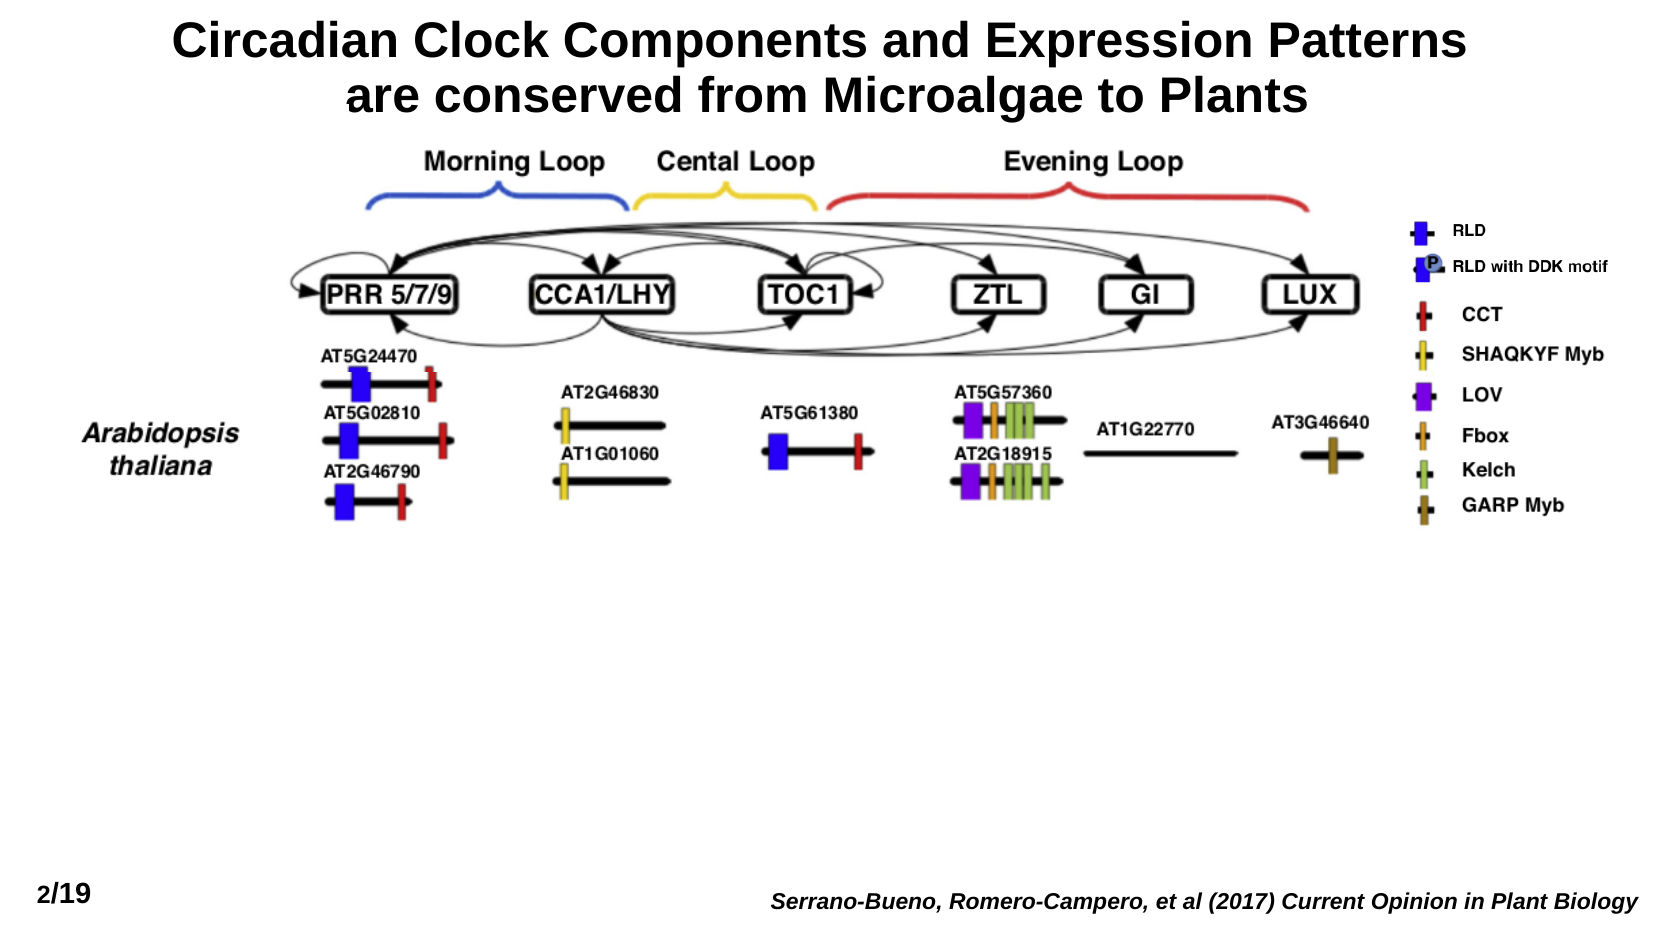

# Circadian Clock Components and Expression Patterns are conserved from Microalgae to Plants
 2/19
Serrano-Bueno, Romero-Campero, et al (2017) Current Opinion in Plant Biology